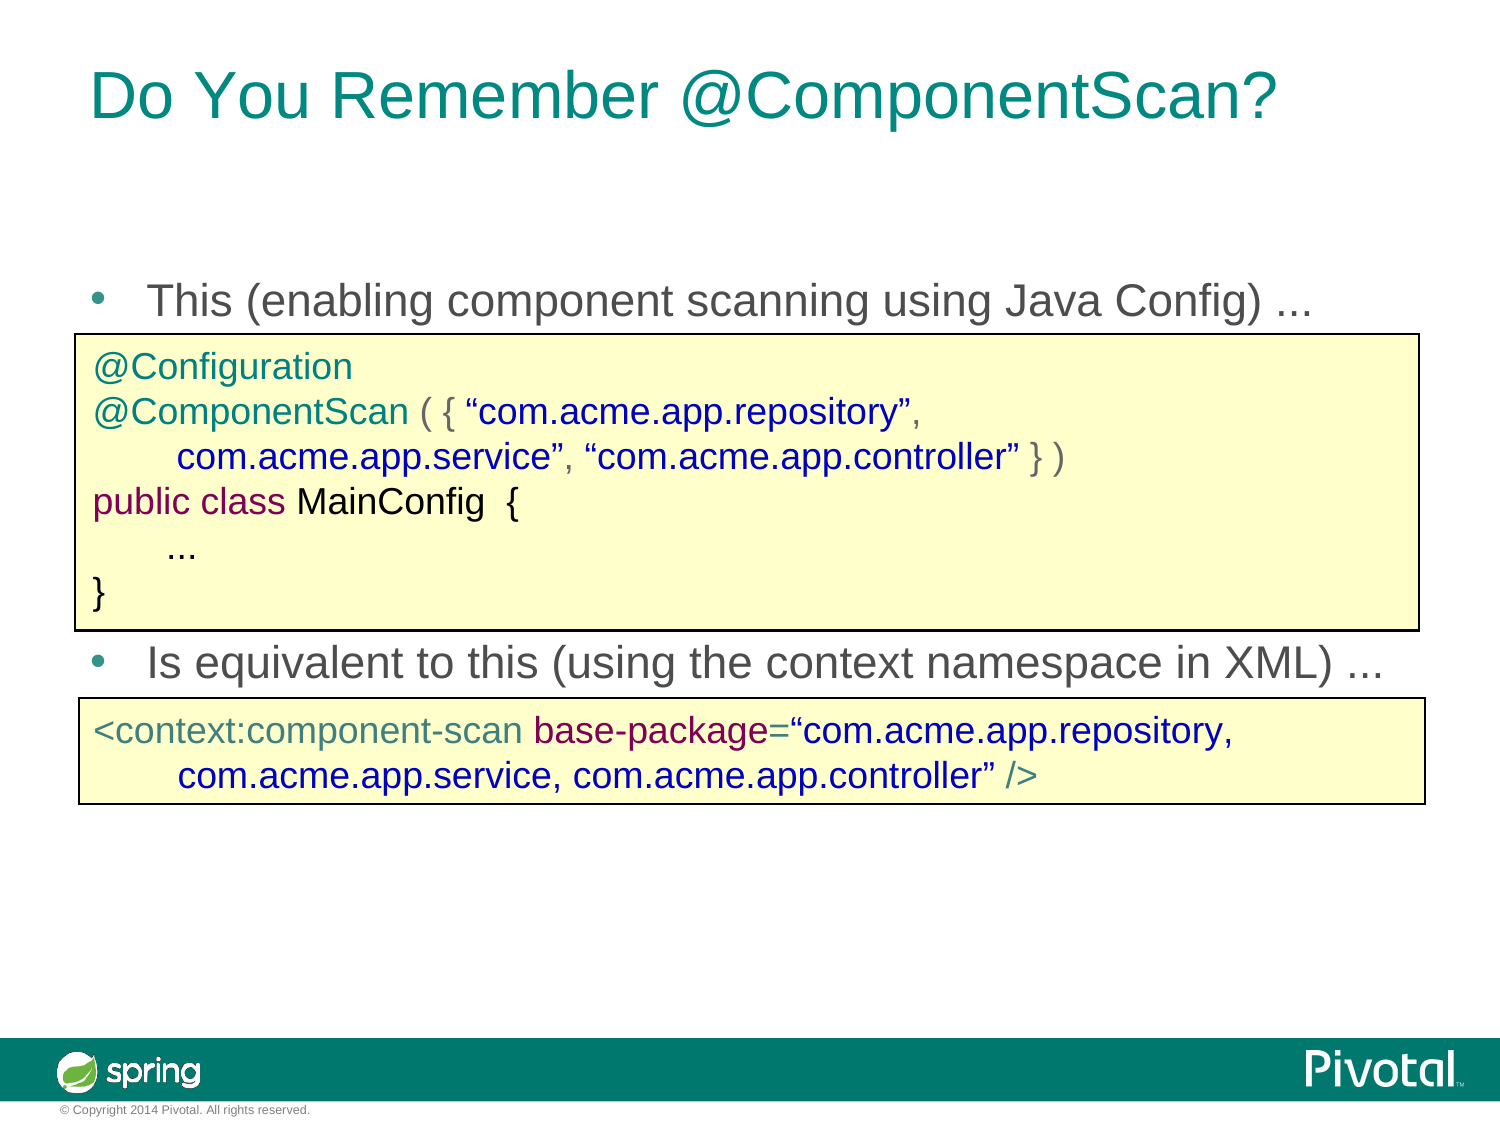

# Do You Remember @ComponentScan?
This (enabling component scanning using Java Config) ...
Is equivalent to this (using the context namespace in XML) ...
@Configuration
@ComponentScan ( { “com.acme.app.repository”,
 com.acme.app.service”, “com.acme.app.controller” } )
public class MainConfig {
 ...
}
<context:component-scan base-package=“com.acme.app.repository,
 com.acme.app.service, com.acme.app.controller” />